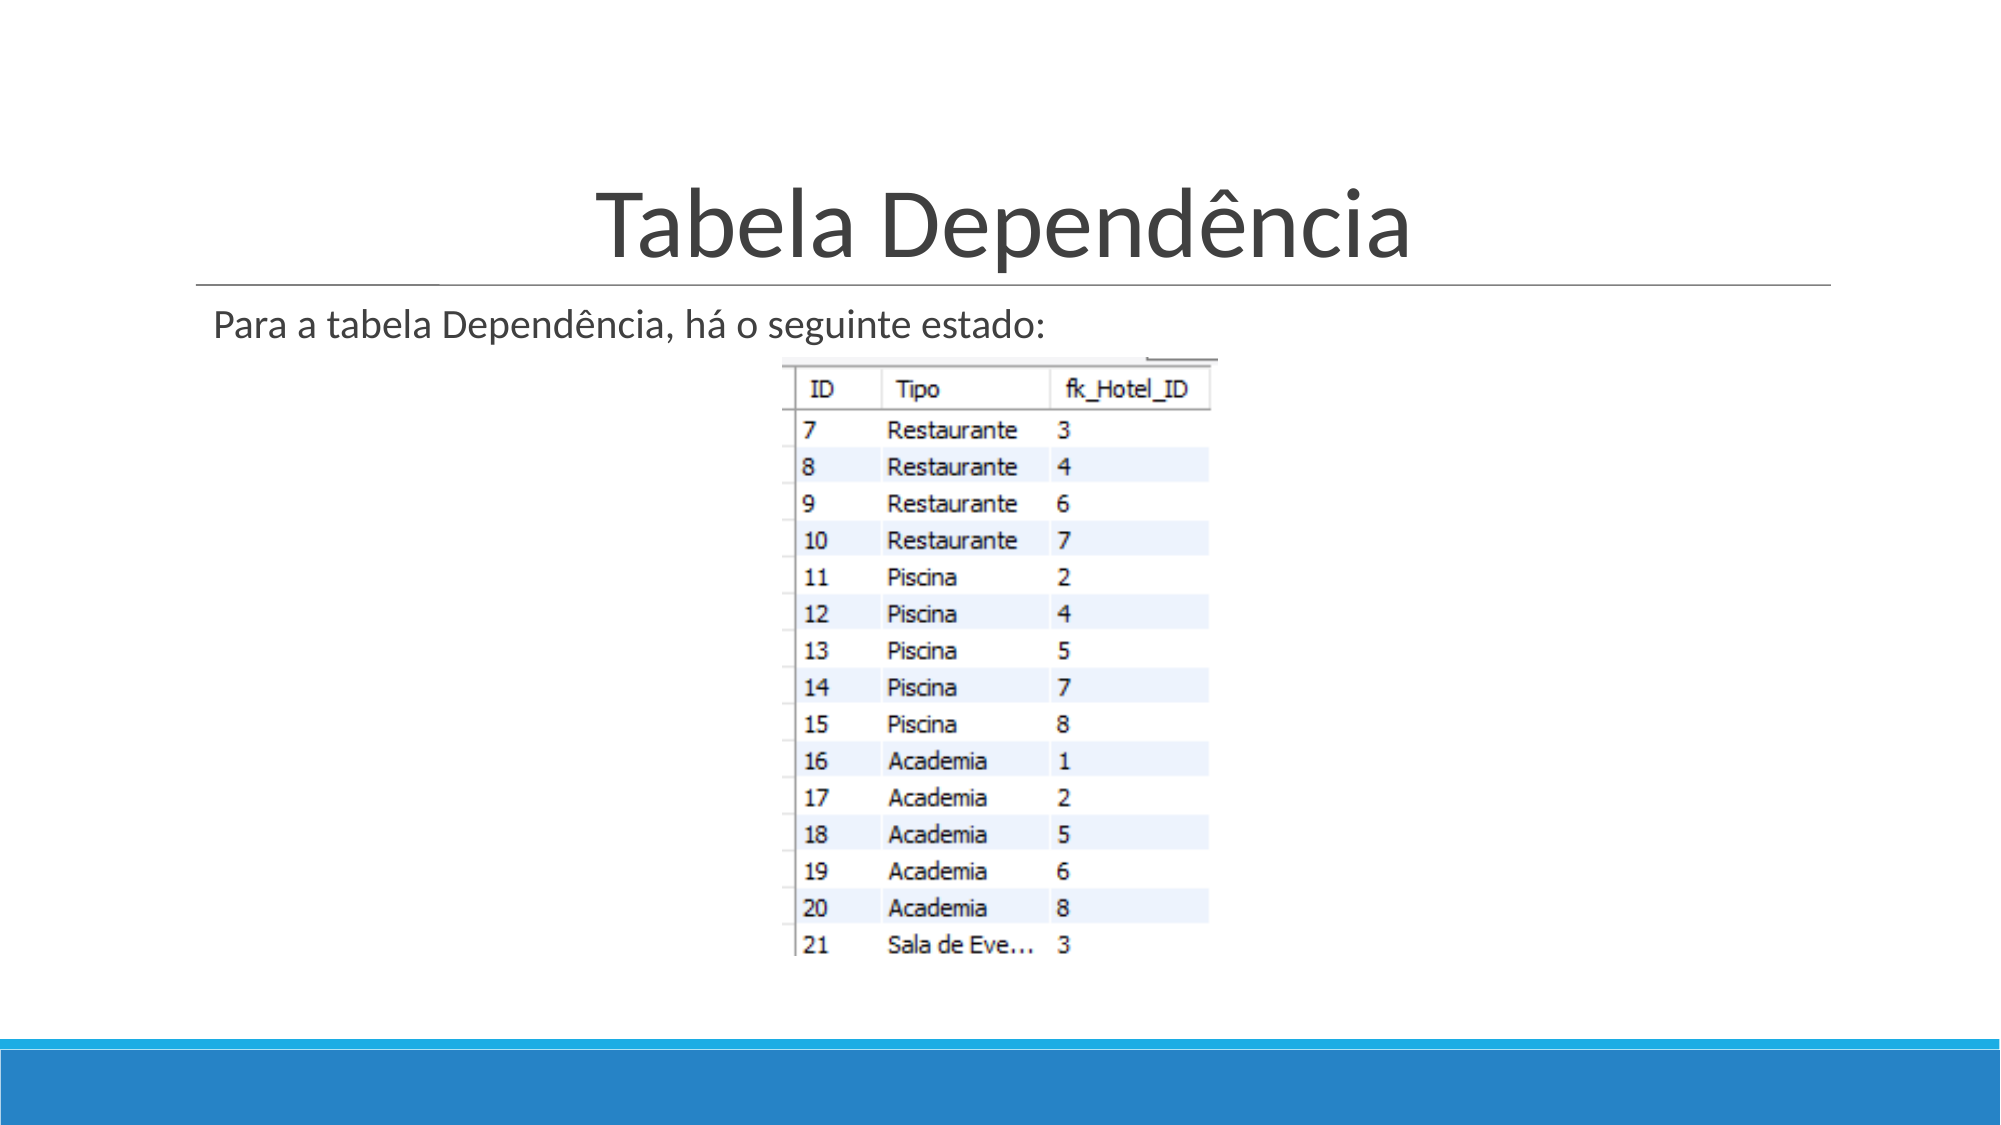

Tabela Dependência
Para a tabela Dependência, há o seguinte estado: